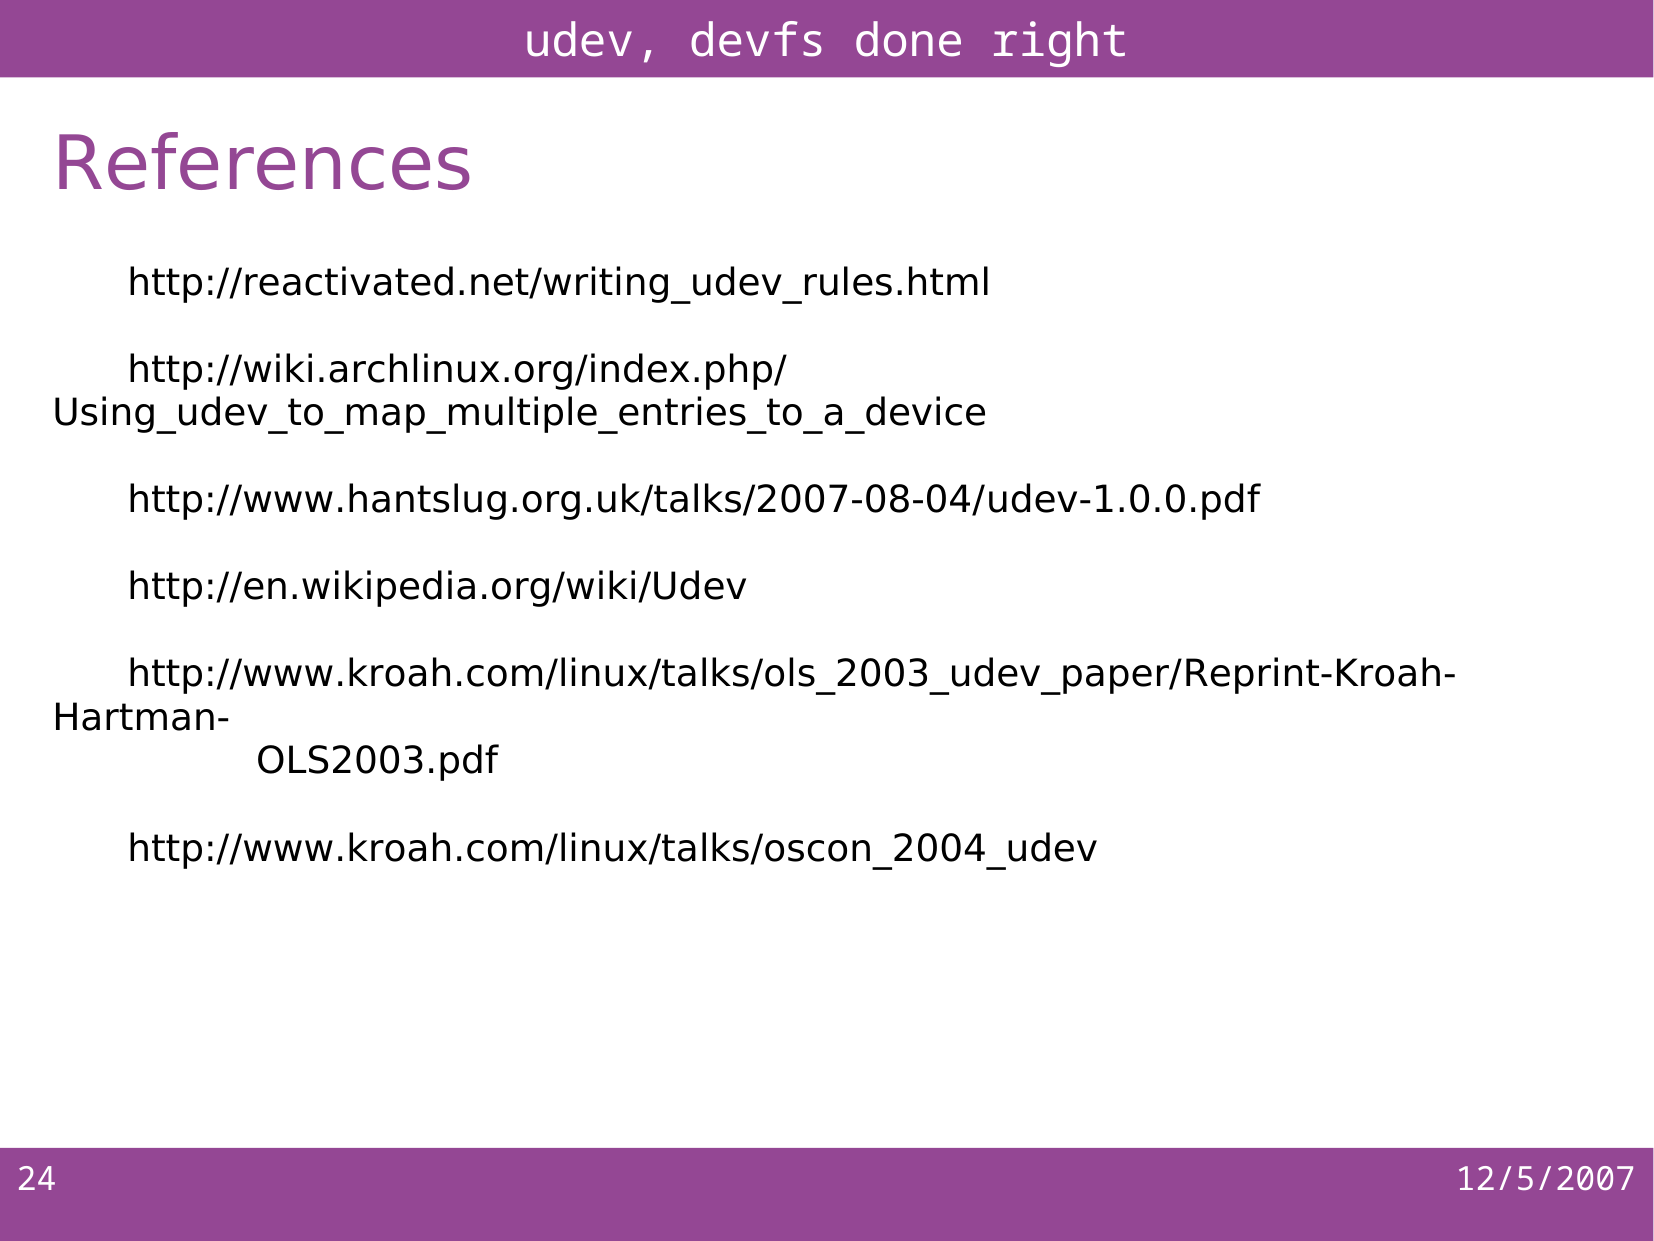

udev, devfs done right
References
	http://reactivated.net/writing_udev_rules.html
	http://wiki.archlinux.org/index.php/Using_udev_to_map_multiple_entries_to_a_device
	http://www.hantslug.org.uk/talks/2007-08-04/udev-1.0.0.pdf
	http://en.wikipedia.org/wiki/Udev
	http://www.kroah.com/linux/talks/ols_2003_udev_paper/Reprint-Kroah-Hartman-
 OLS2003.pdf
	http://www.kroah.com/linux/talks/oscon_2004_udev